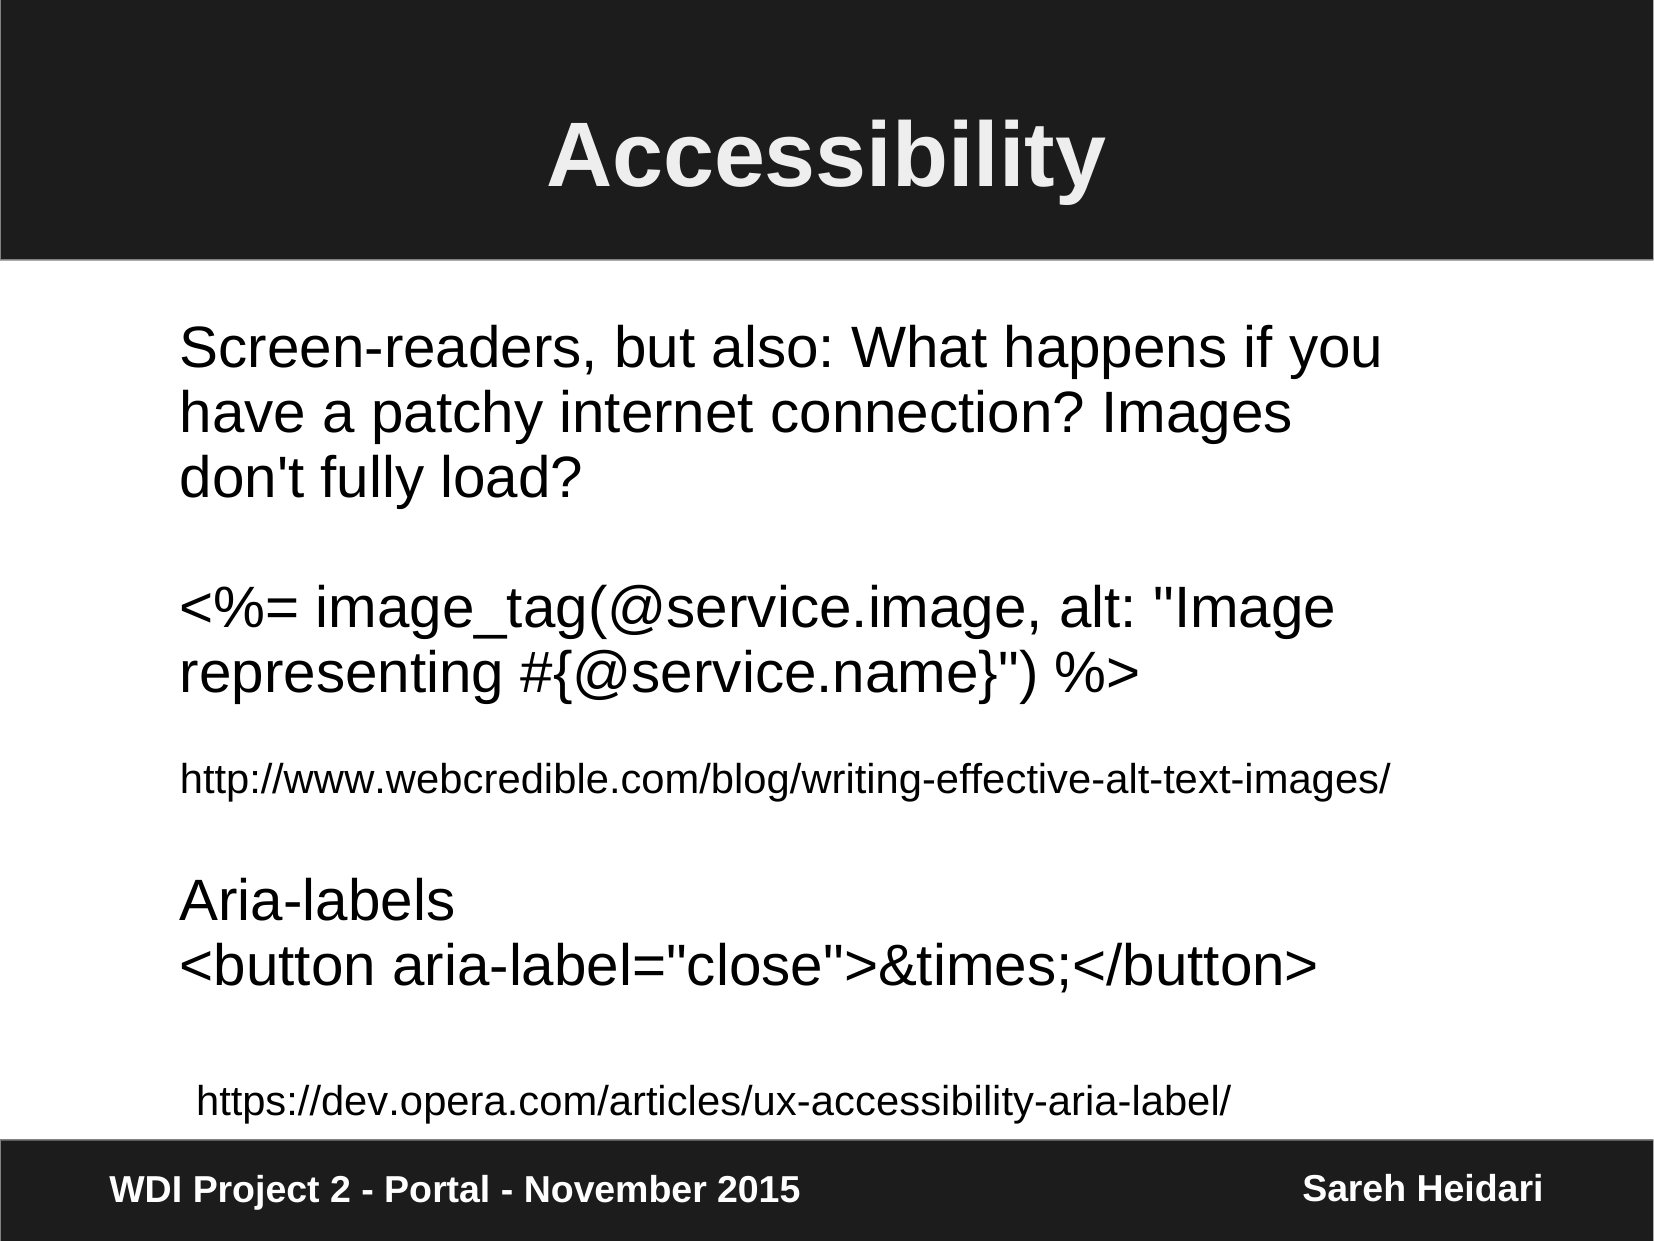

# Accessibility
Screen-readers, but also: What happens if you have a patchy internet connection? Images don't fully load?
<%= image_tag(@service.image, alt: "Image representing #{@service.name}") %>
http://www.webcredible.com/blog/writing-effective-alt-text-images/
Aria-labels
<button aria-label="close">&times;</button>
 https://dev.opera.com/articles/ux-accessibility-aria-label/
Sareh Heidari
WDI Project 2 - Portal - November 2015